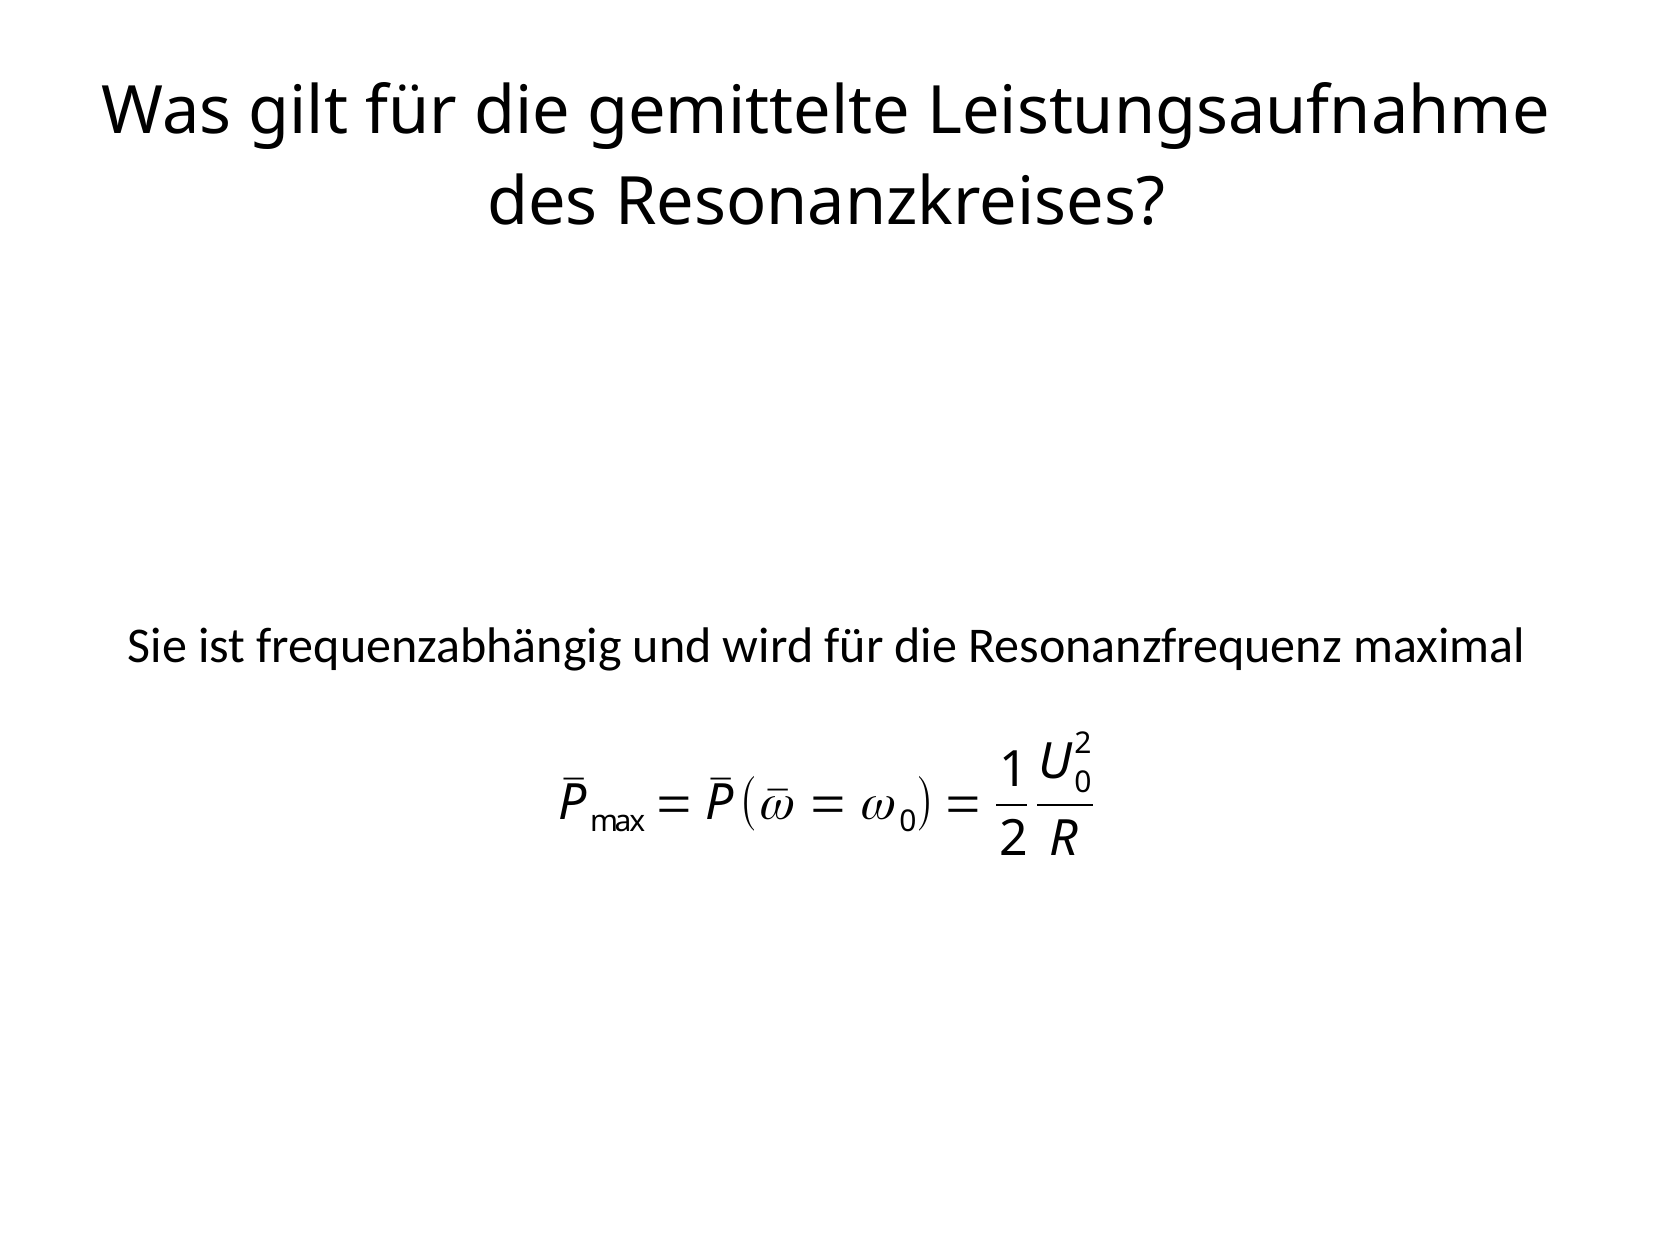

# Was gilt für die gemittelte Leistungsaufnahme des Resonanzkreises?
Sie ist frequenzabhängig und wird für die Resonanzfrequenz maximal